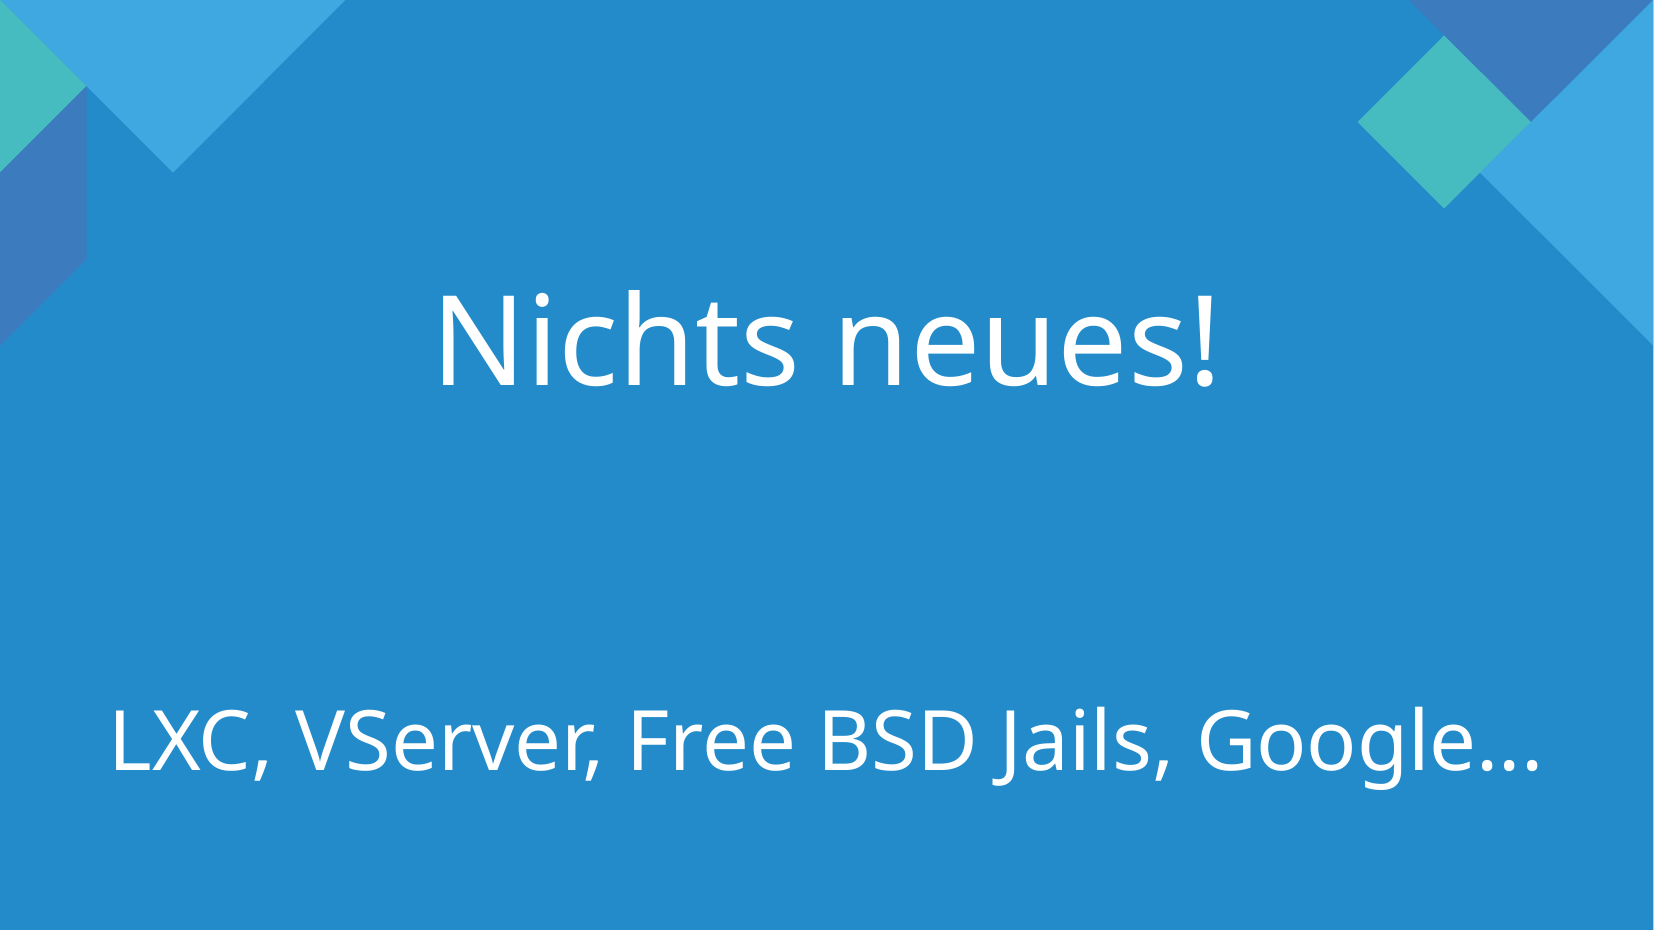

Nichts neues!
# LXC, VServer, Free BSD Jails, Google...